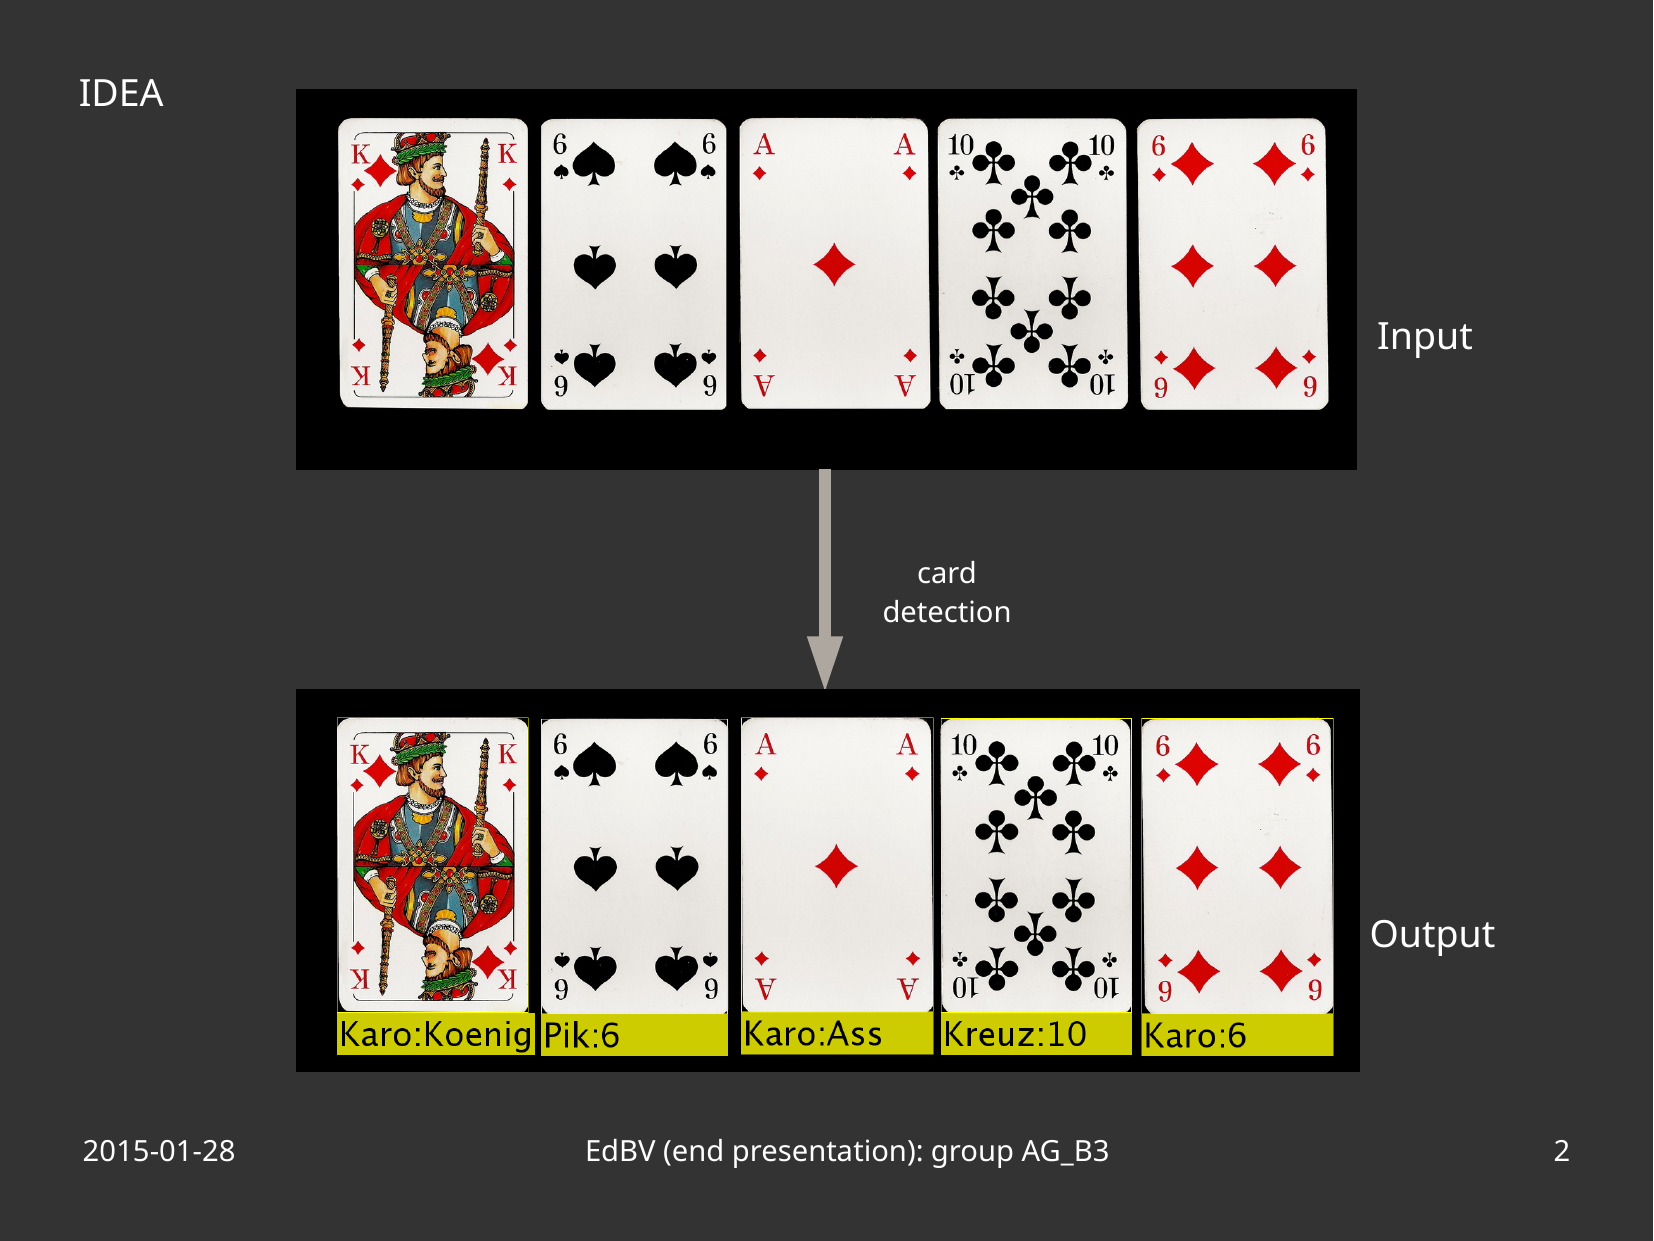

IDEA
Input
card detection
Output
2015-01-28
EdBV (end presentation): group AG_B3
2